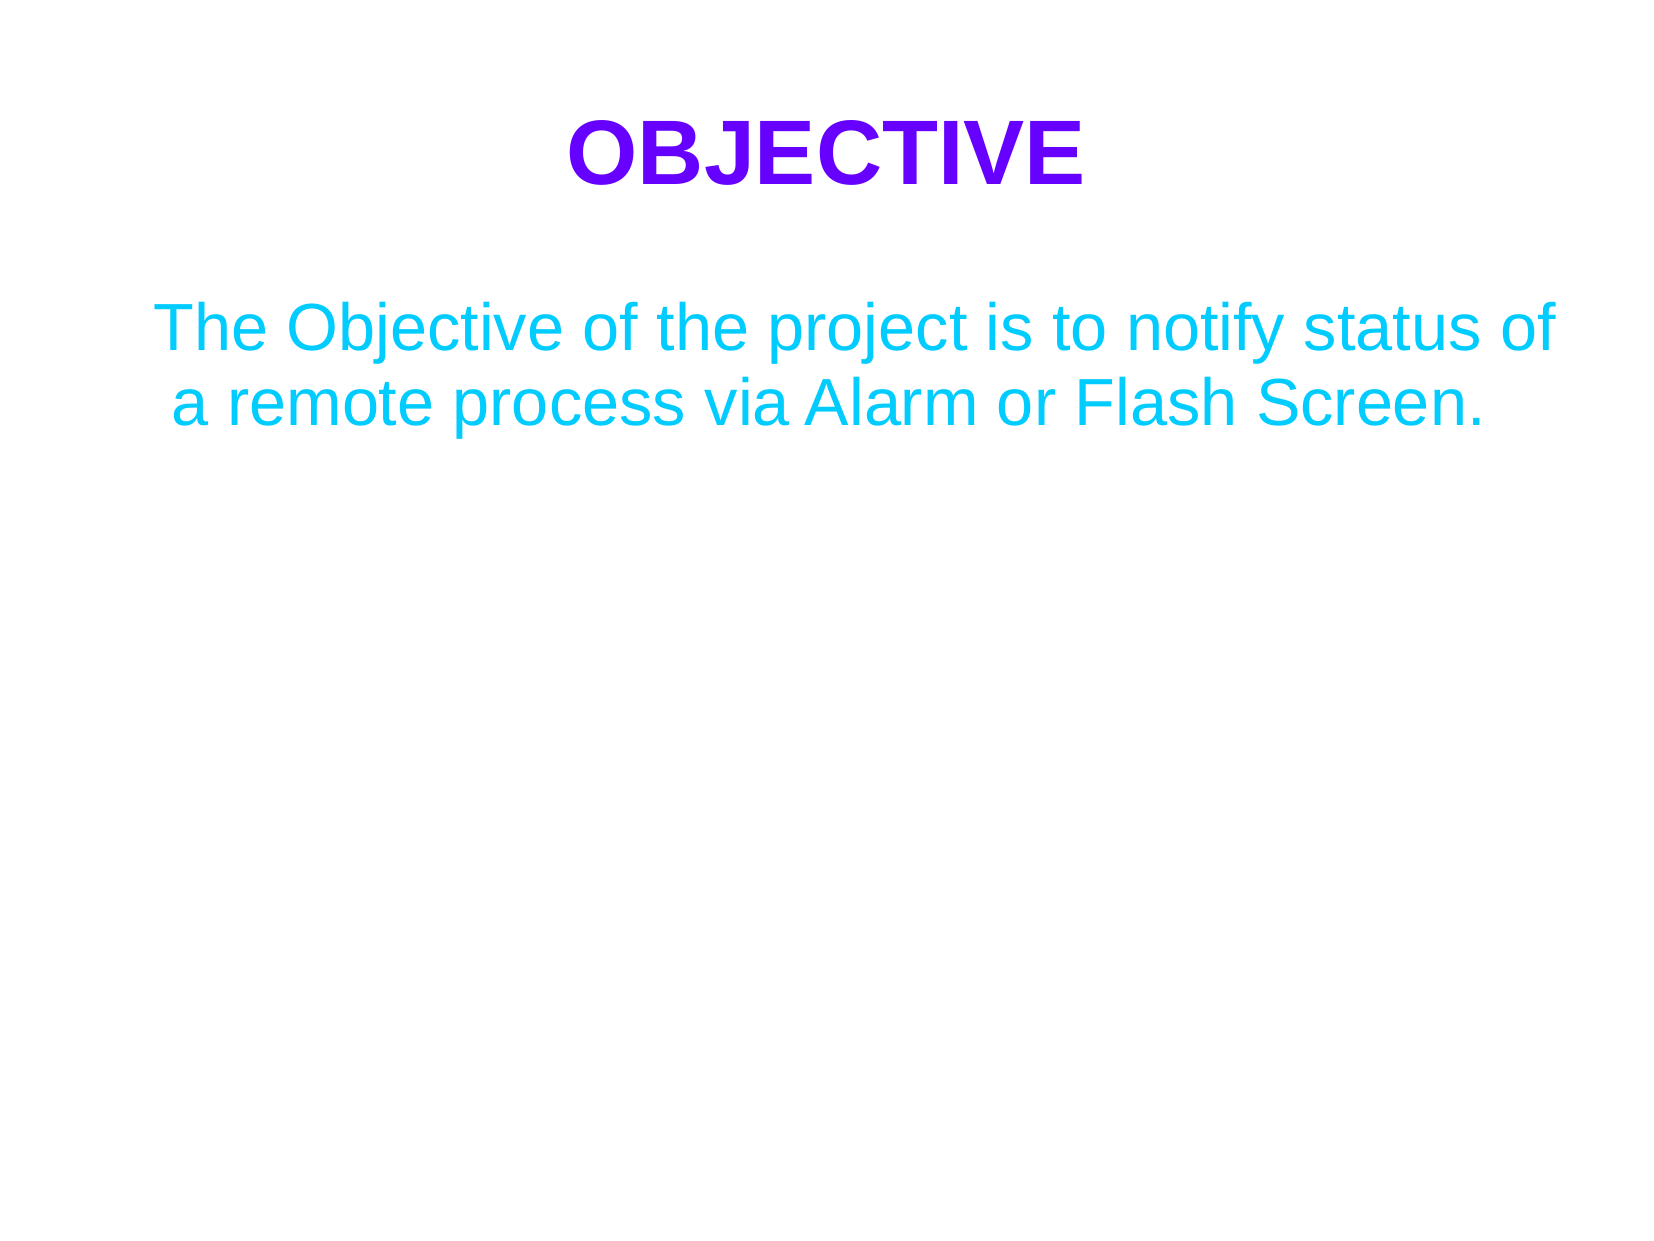

# OBJECTIVE
The Objective of the project is to notify status of a remote process via Alarm or Flash Screen.